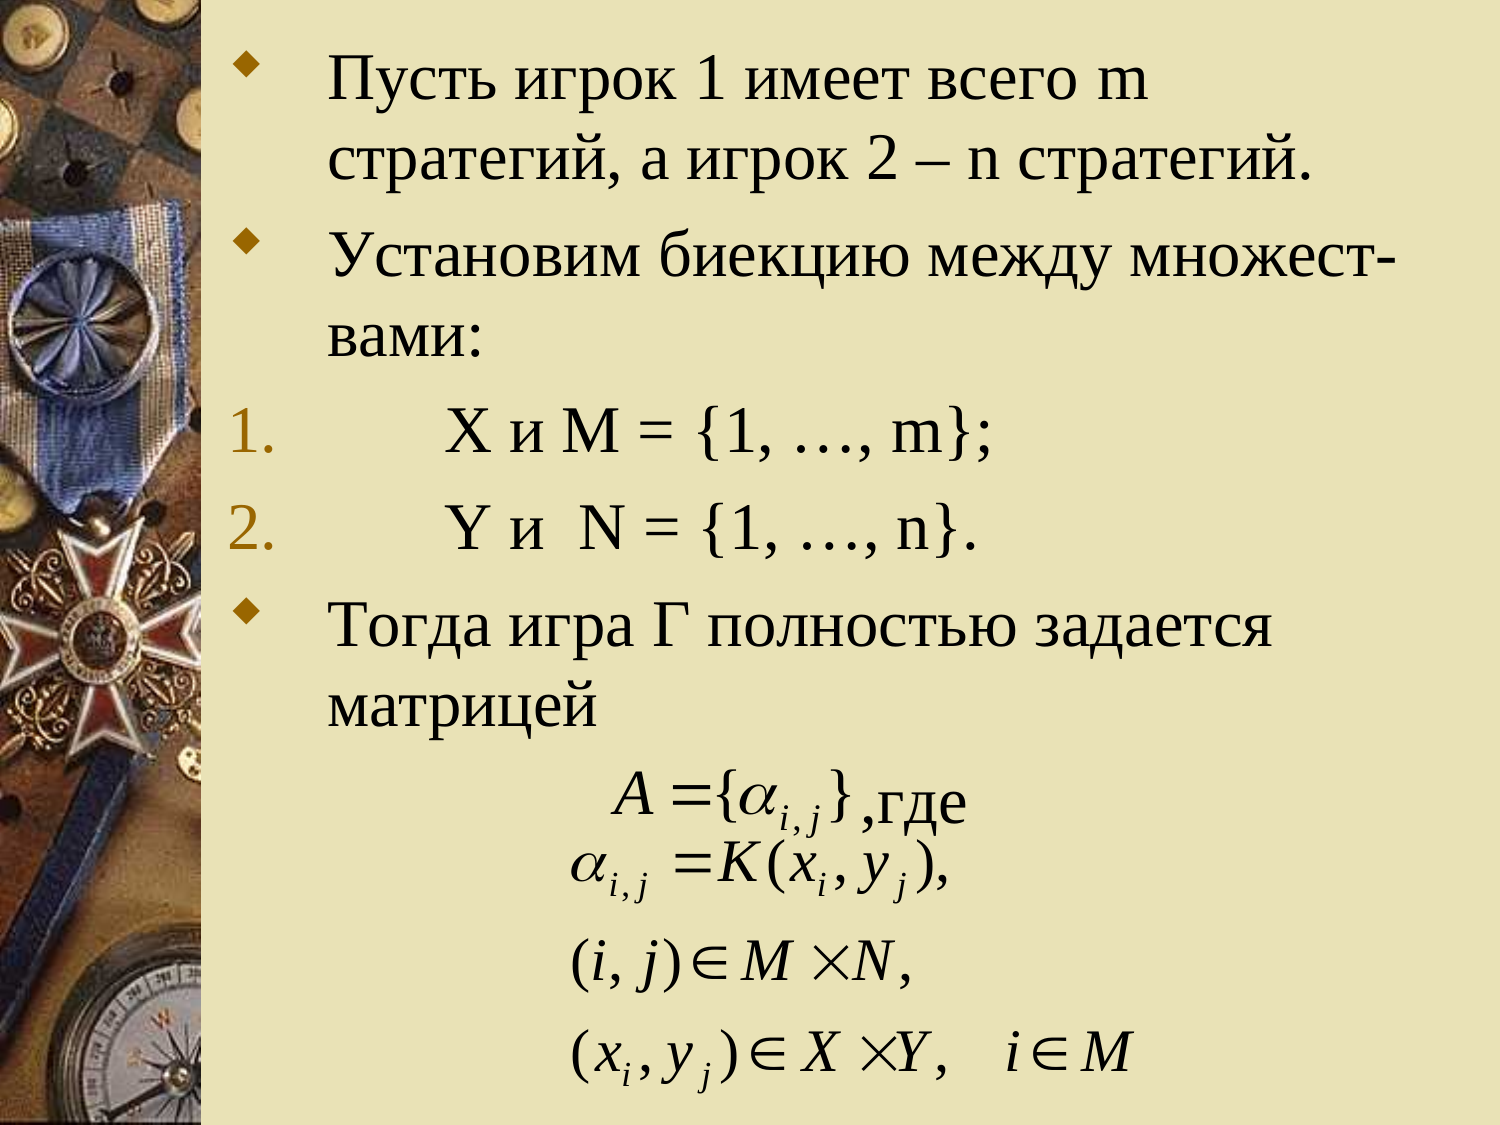

# Пусть игрок 1 имеет всего m стратегий, а игрок 2 – n стратегий.
Установим биекцию между множест-вами:
 X и M = {1, …, m};
 Y и N = {1, …, n}.
Тогда игра Г полностью задается матрицей
					 ,где